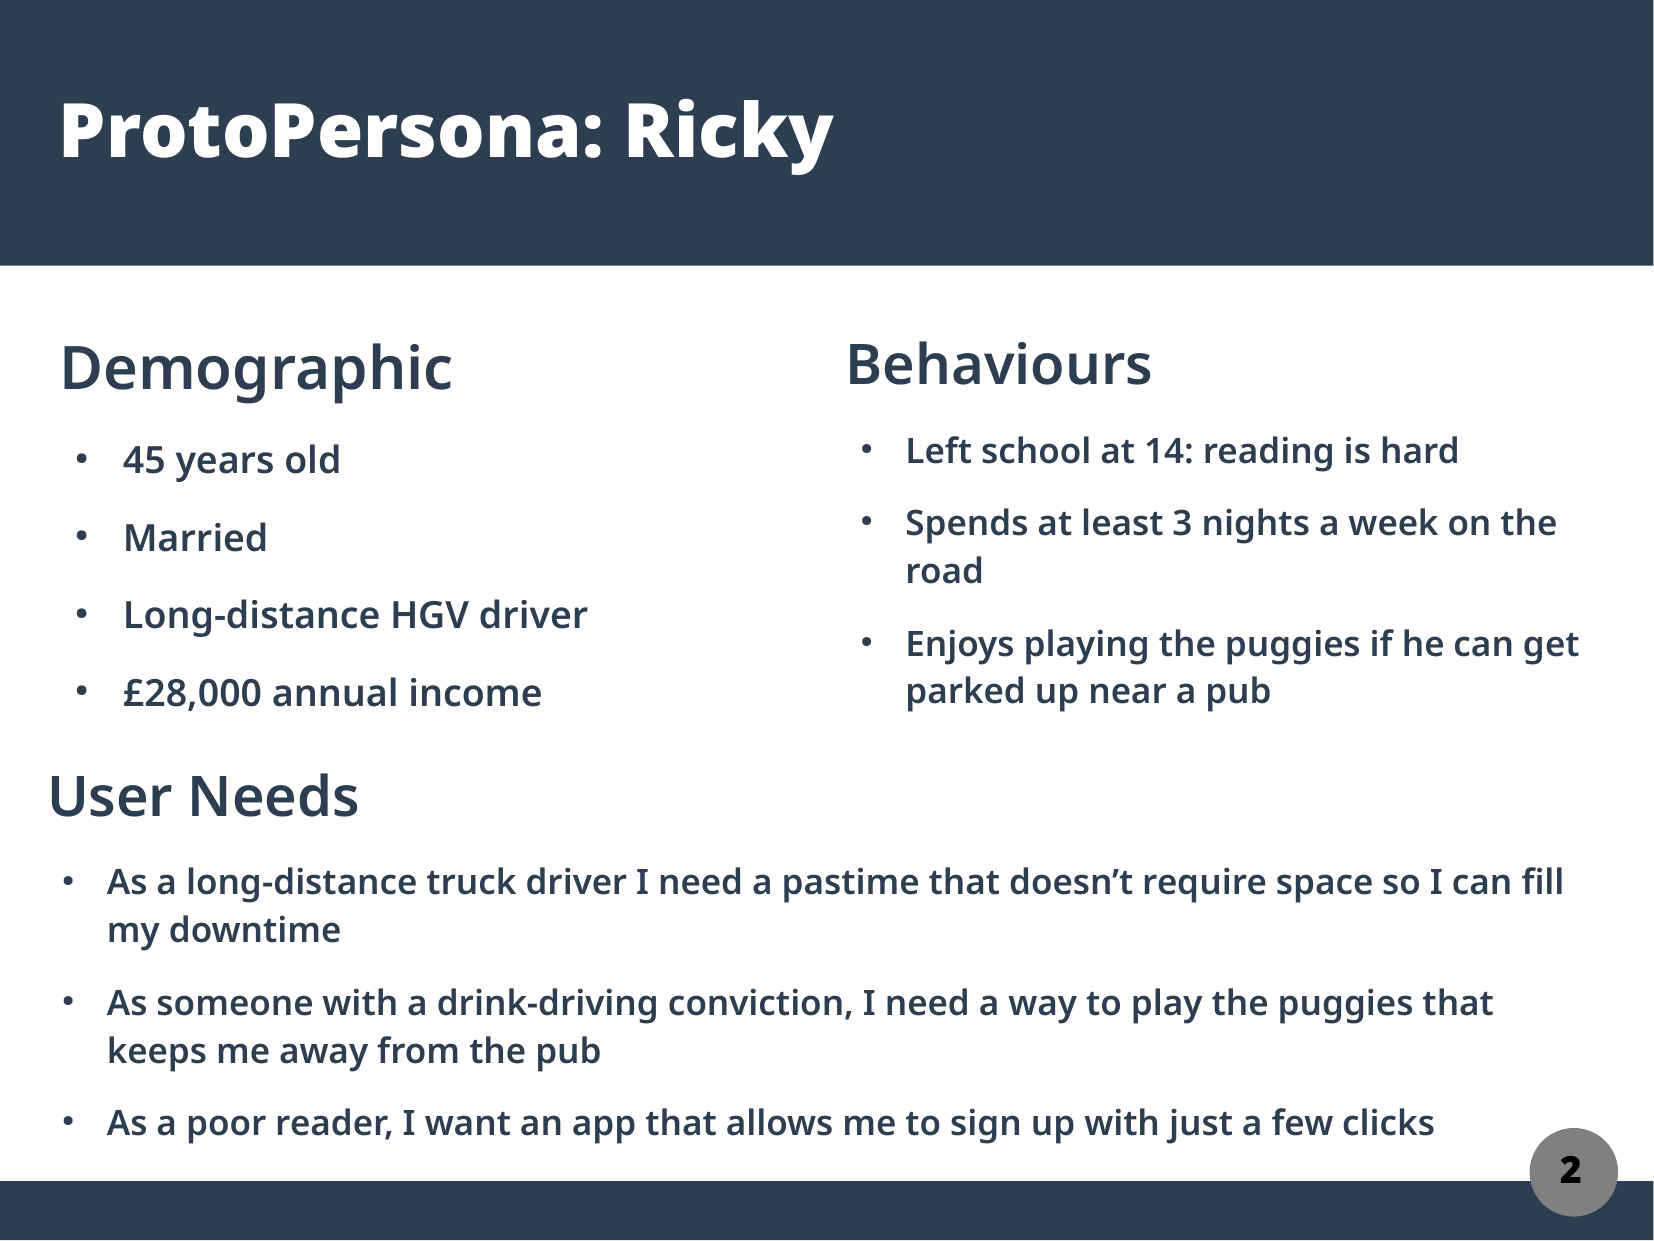

# ProtoPersona: Ricky
Behaviours
Left school at 14: reading is hard
Spends at least 3 nights a week on the road
Enjoys playing the puggies if he can get parked up near a pub
Demographic
45 years old
Married
Long-distance HGV driver
£28,000 annual income
User Needs
As a long-distance truck driver I need a pastime that doesn’t require space so I can fill my downtime
As someone with a drink-driving conviction, I need a way to play the puggies that keeps me away from the pub
As a poor reader, I want an app that allows me to sign up with just a few clicks
2